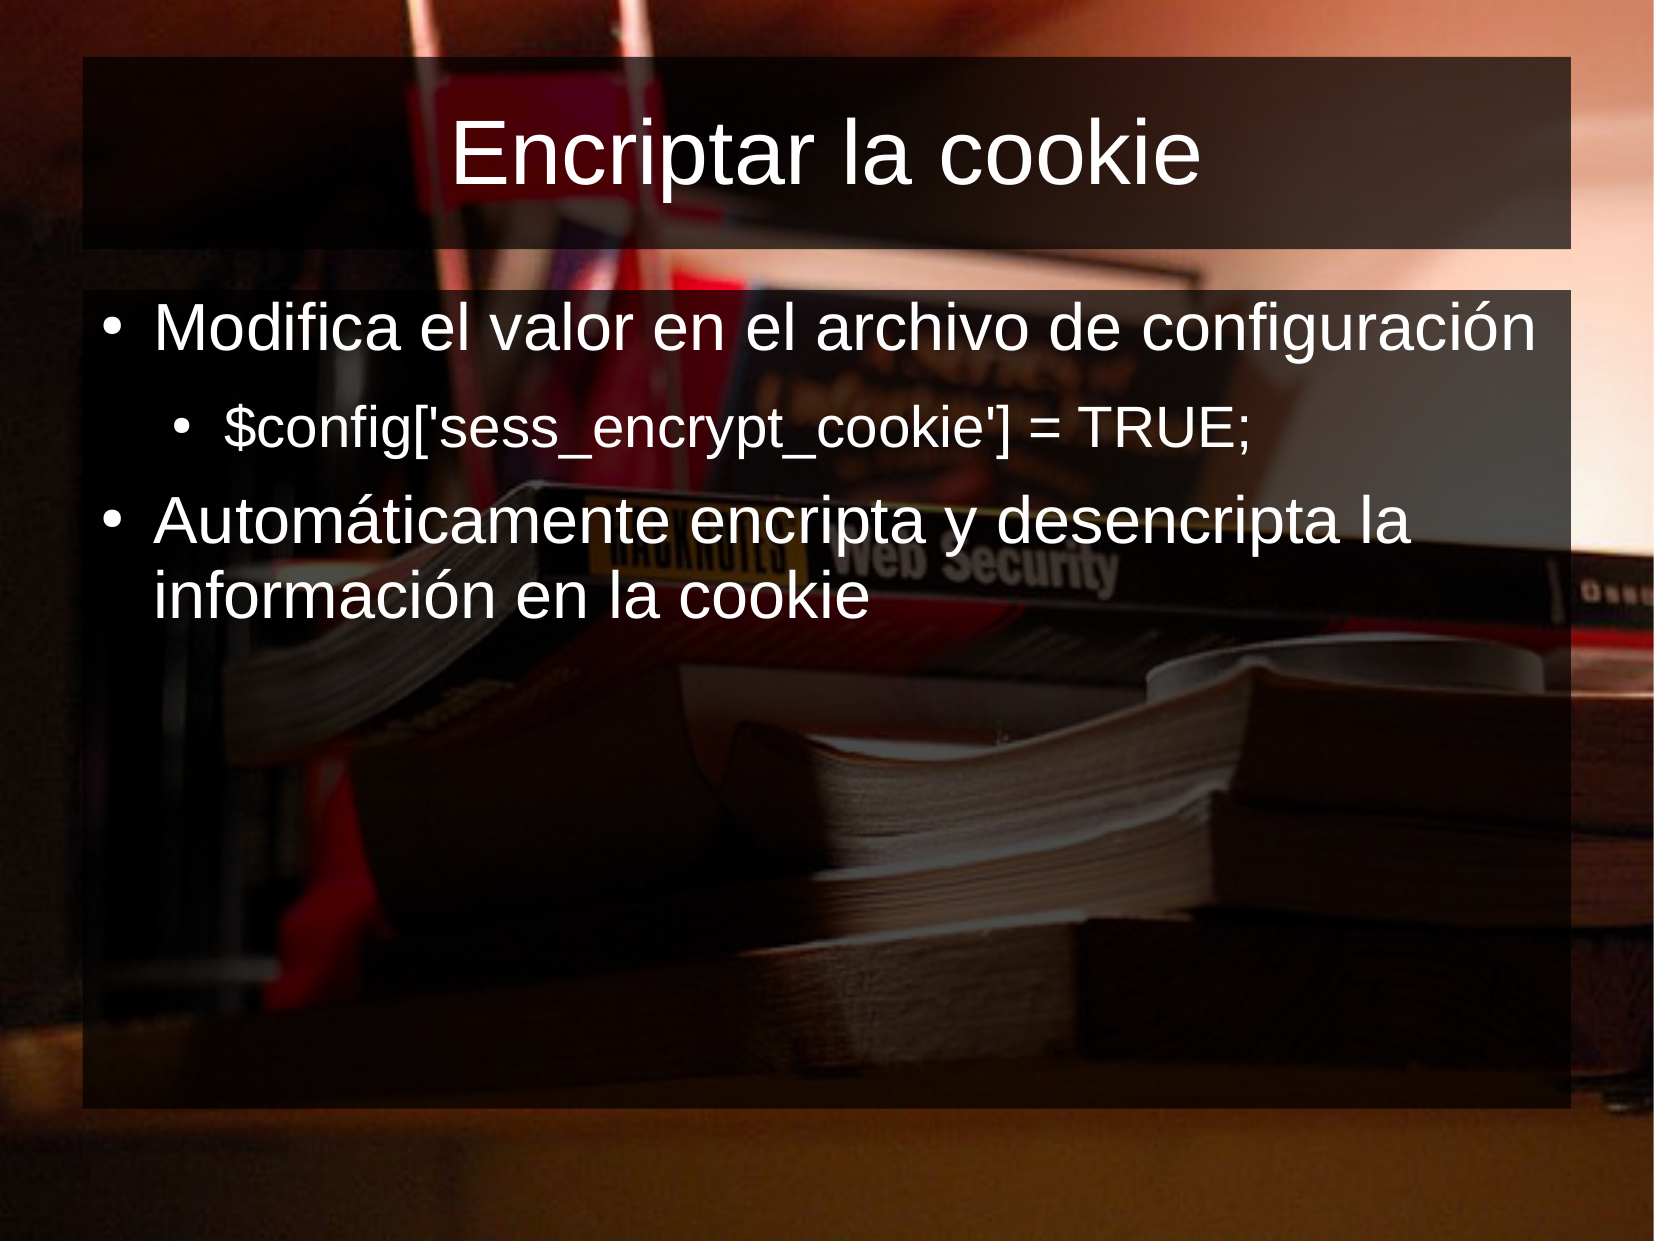

# Encriptar la cookie
Modifica el valor en el archivo de configuración
$config['sess_encrypt_cookie'] = TRUE;
Automáticamente encripta y desencripta la información en la cookie